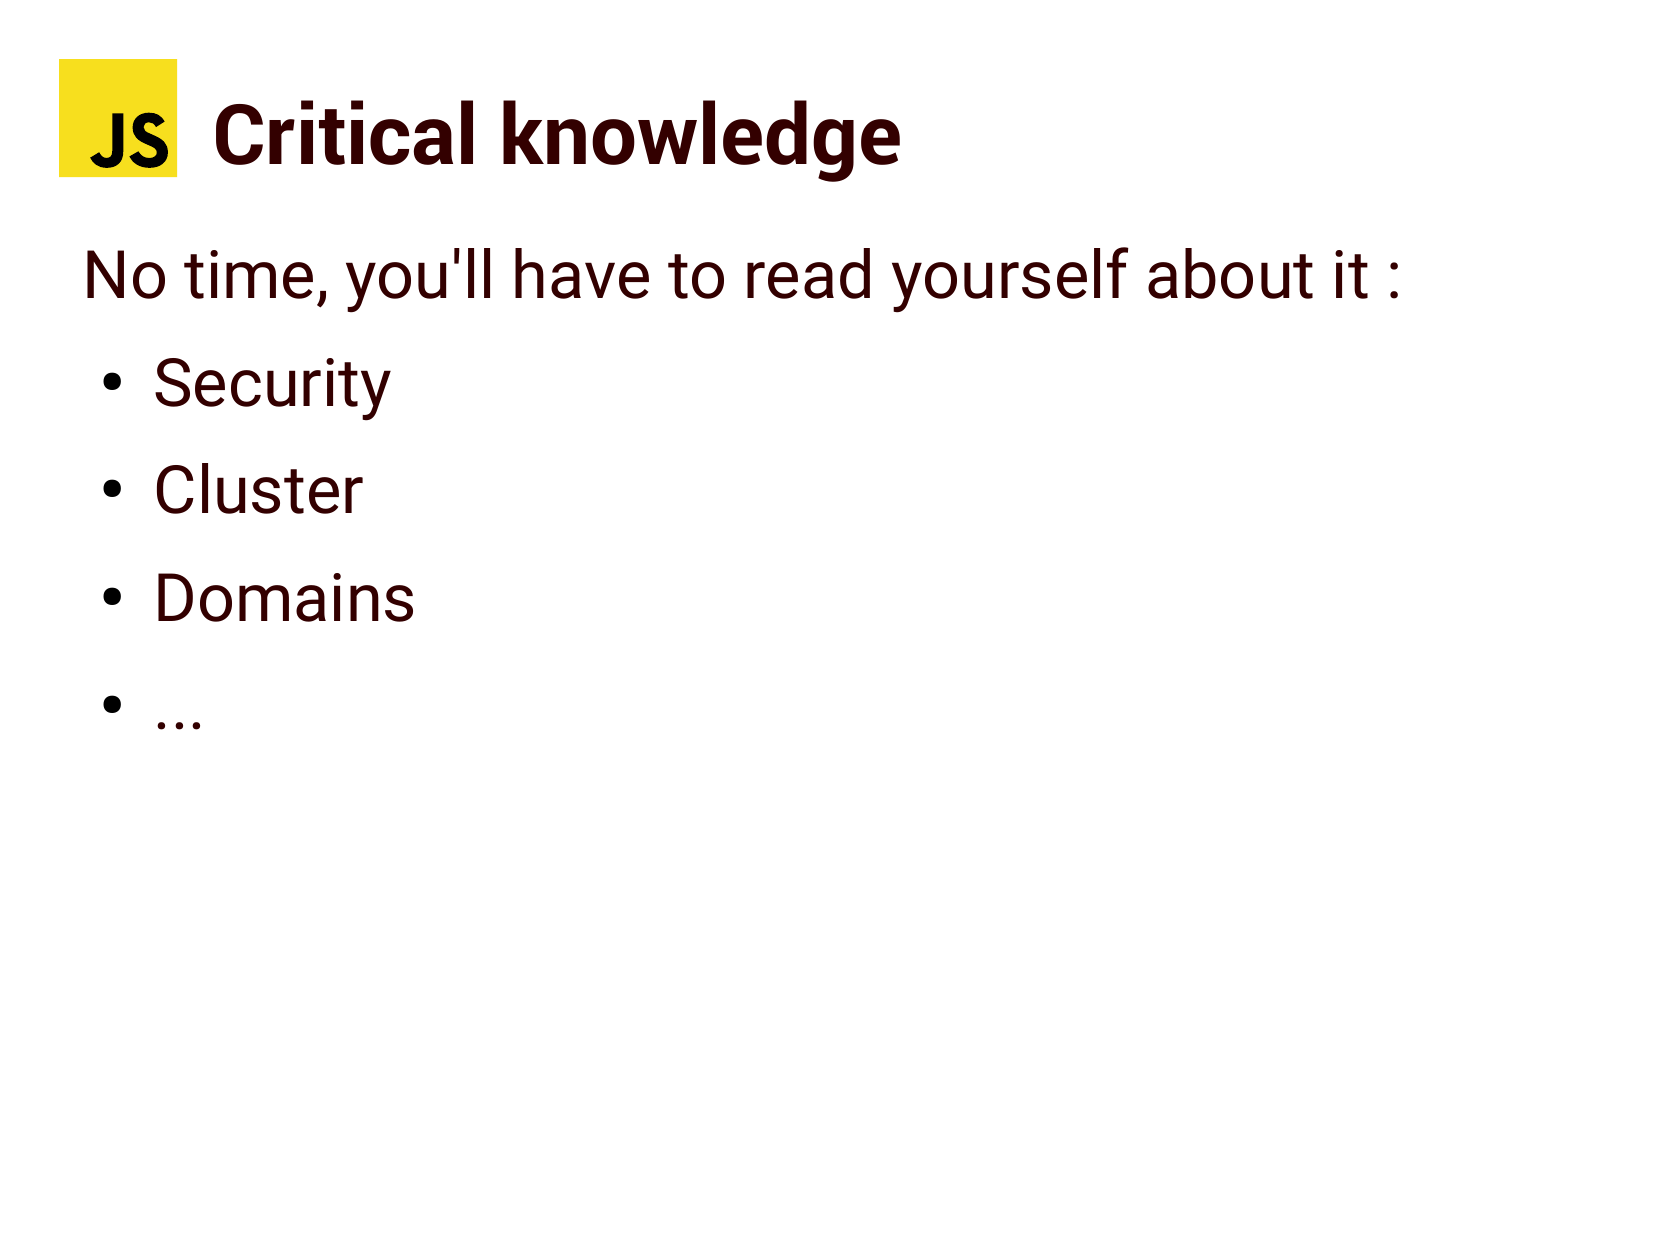

# Critical knowledge
No time, you'll have to read yourself about it :
Security
Cluster
Domains
...